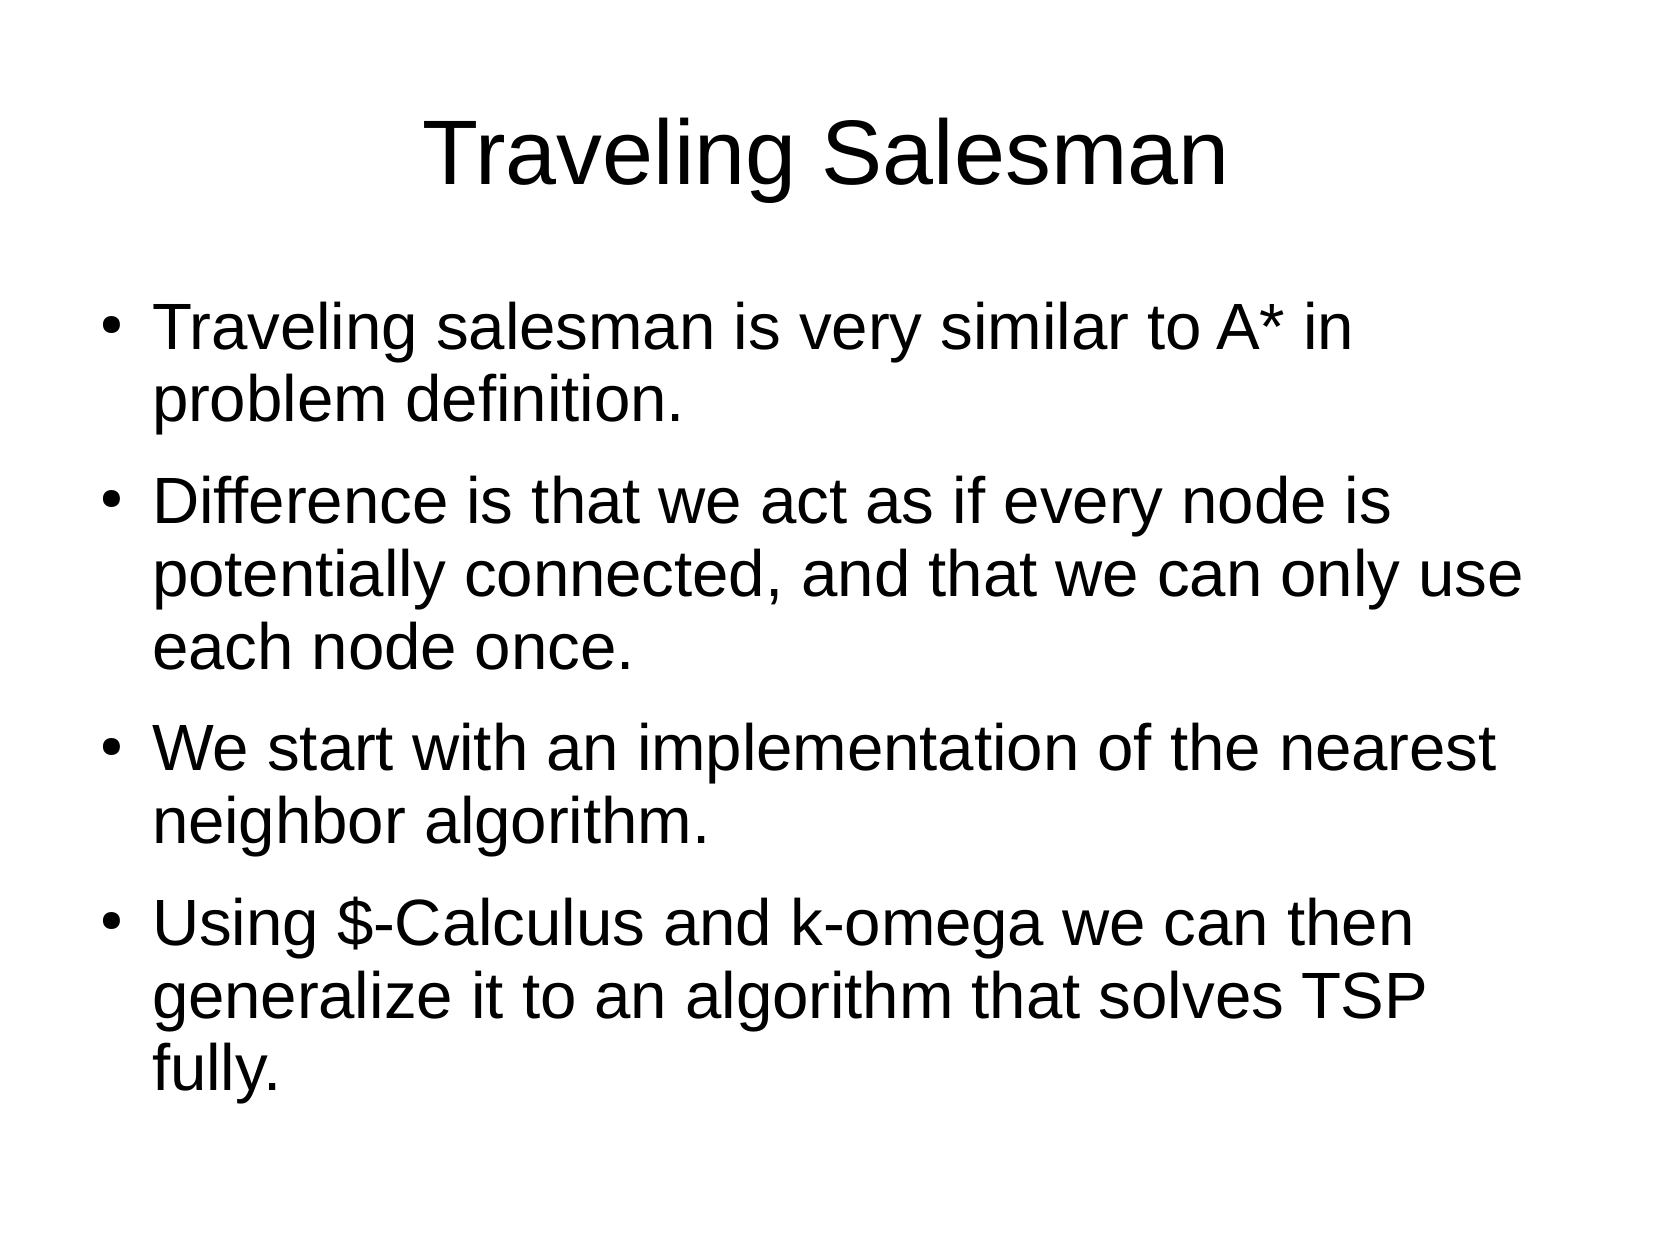

# Traveling Salesman
Traveling salesman is very similar to A* in problem definition.
Difference is that we act as if every node is potentially connected, and that we can only use each node once.
We start with an implementation of the nearest neighbor algorithm.
Using $-Calculus and k-omega we can then generalize it to an algorithm that solves TSP fully.